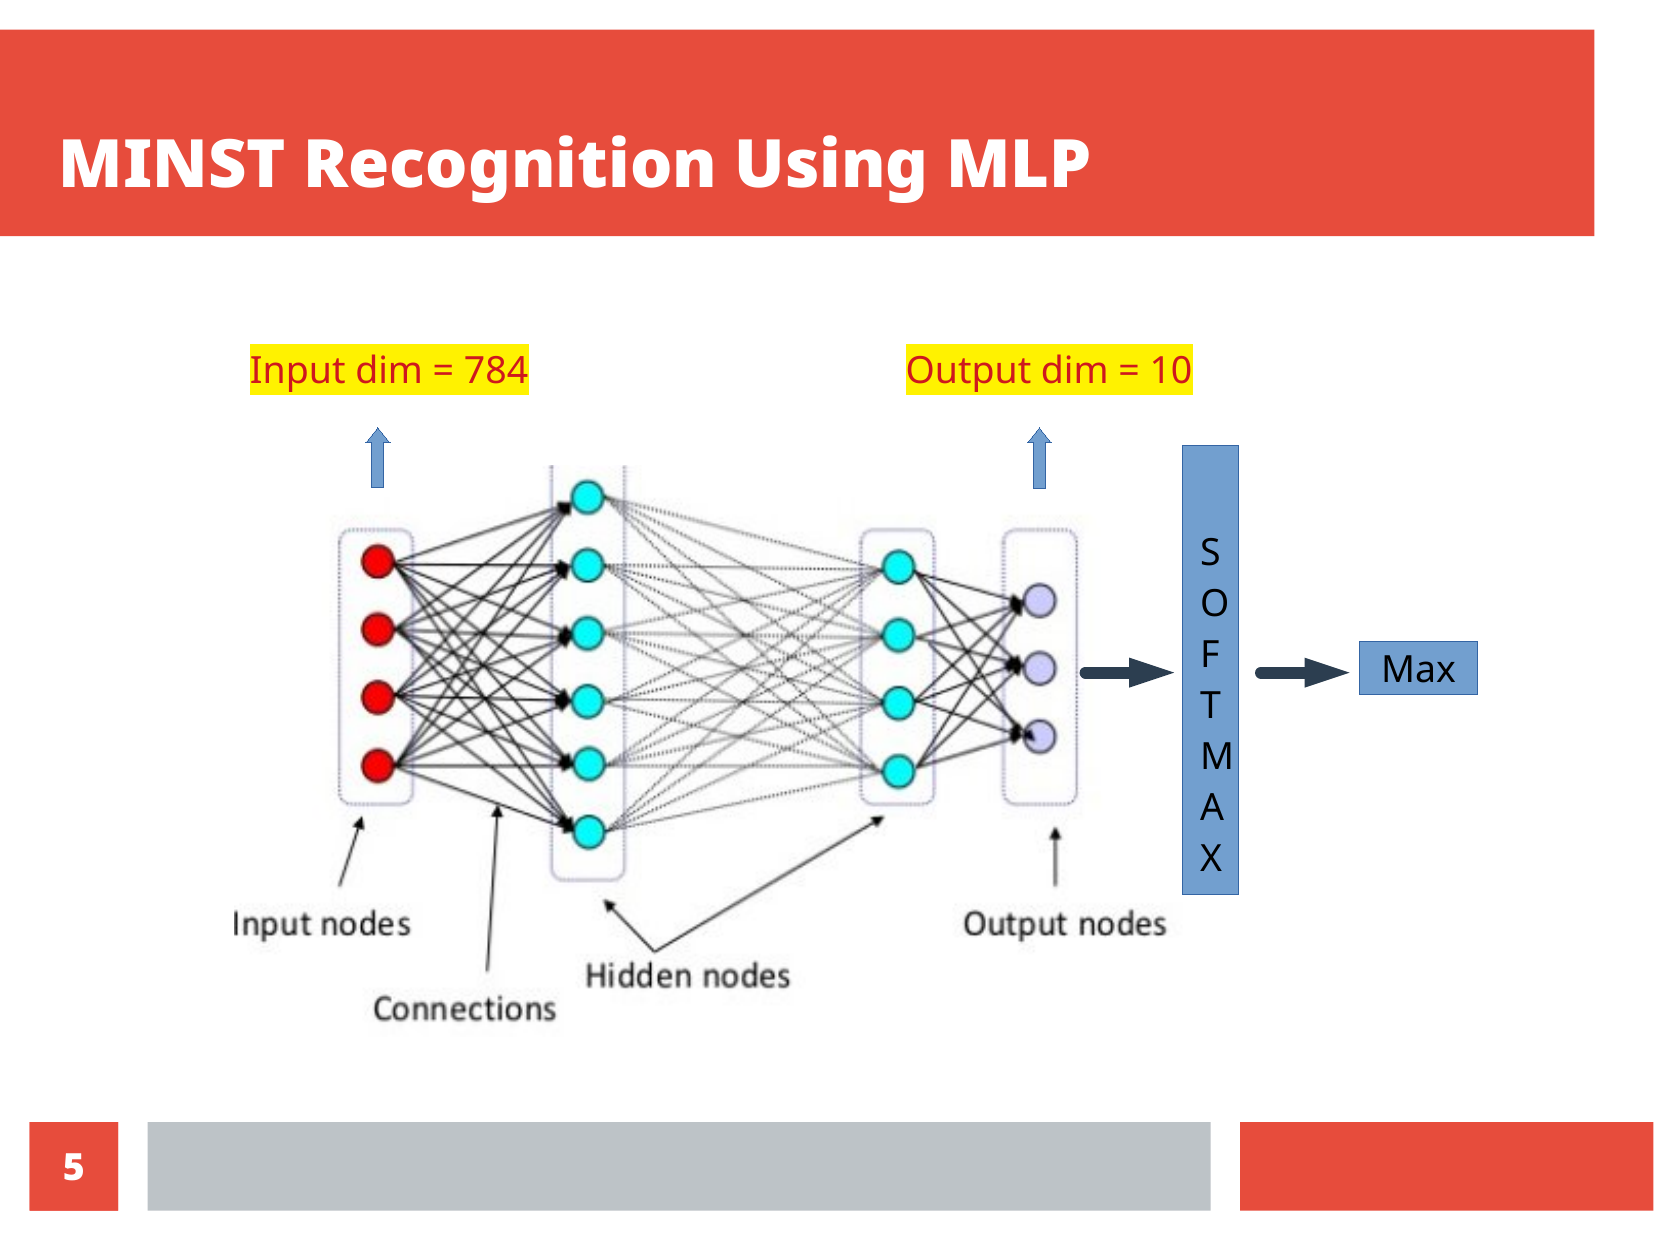

# MINST Recognition Using MLP
Input dim = 784
Output dim = 10
S
O
F
T
M
A
X
Max
5